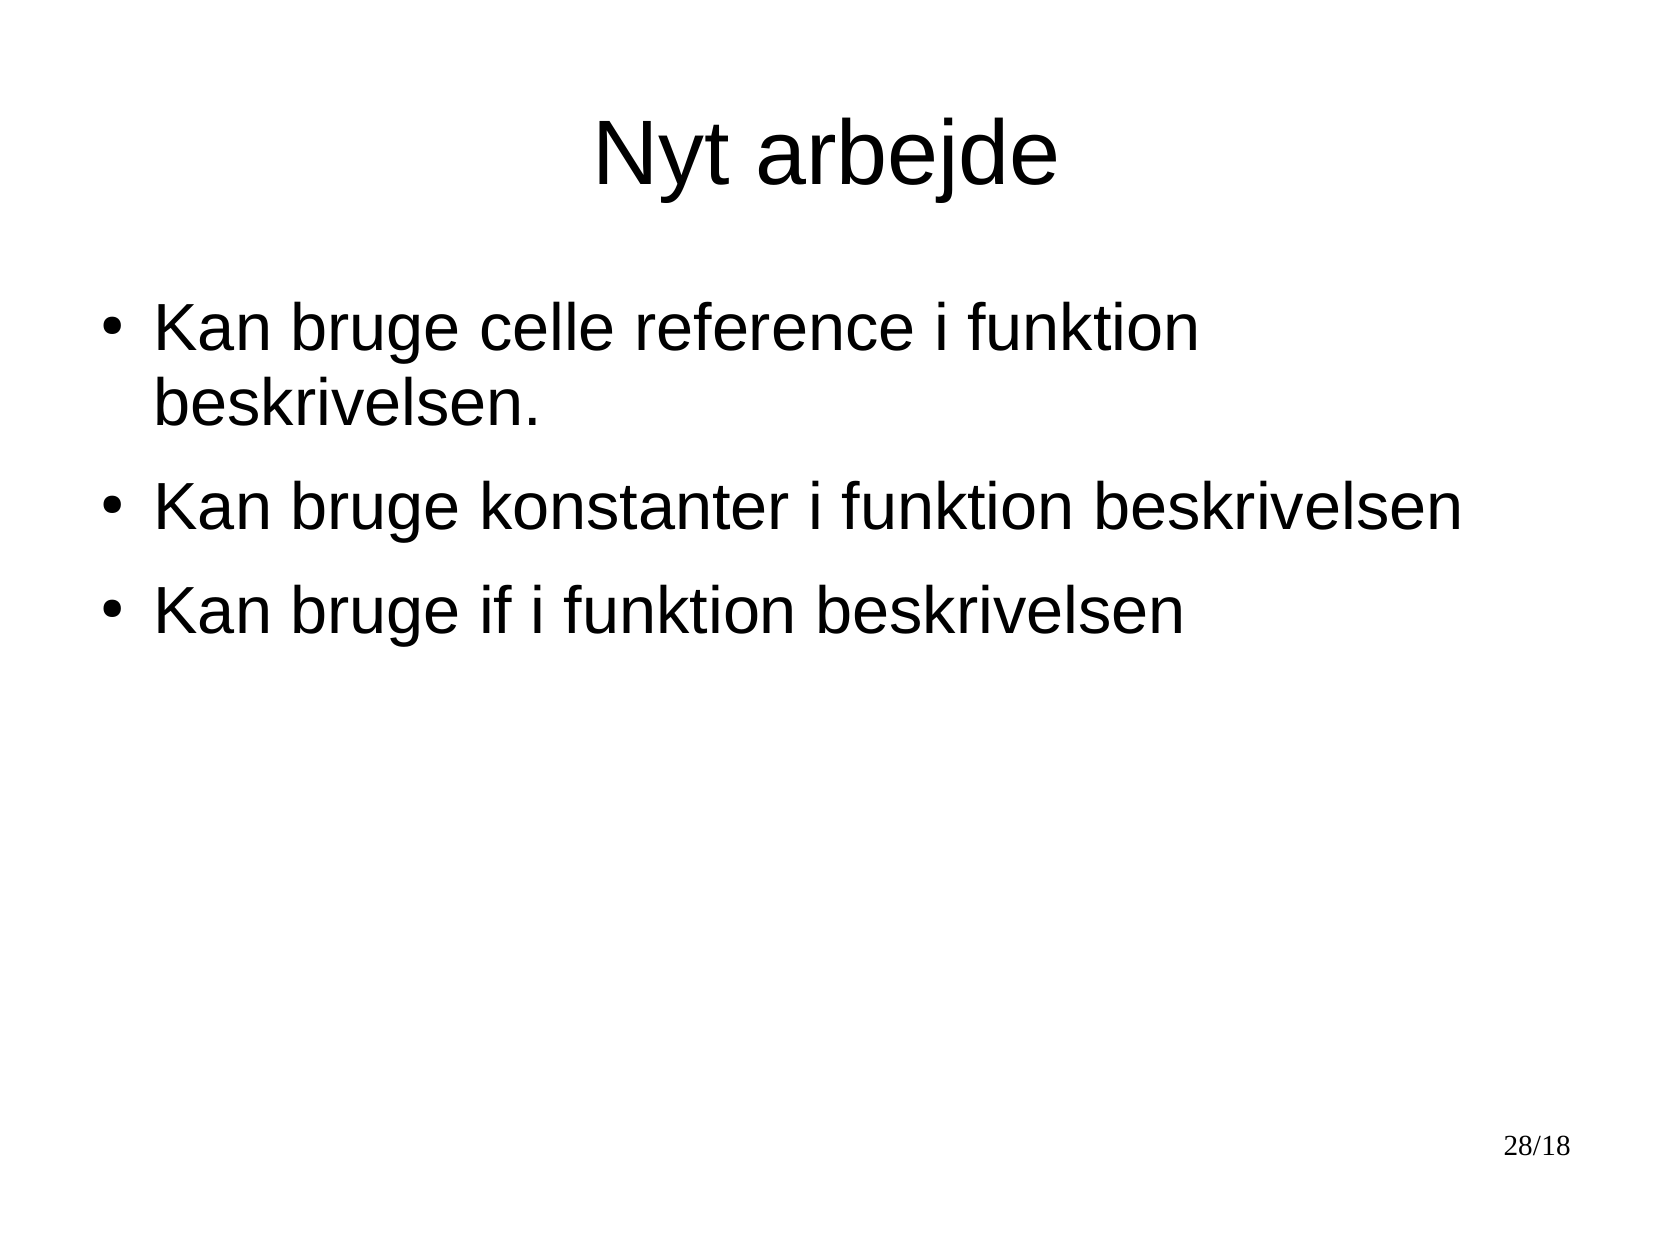

# Nyt arbejde
Kan bruge celle reference i funktion beskrivelsen.
Kan bruge konstanter i funktion beskrivelsen
Kan bruge if i funktion beskrivelsen
18